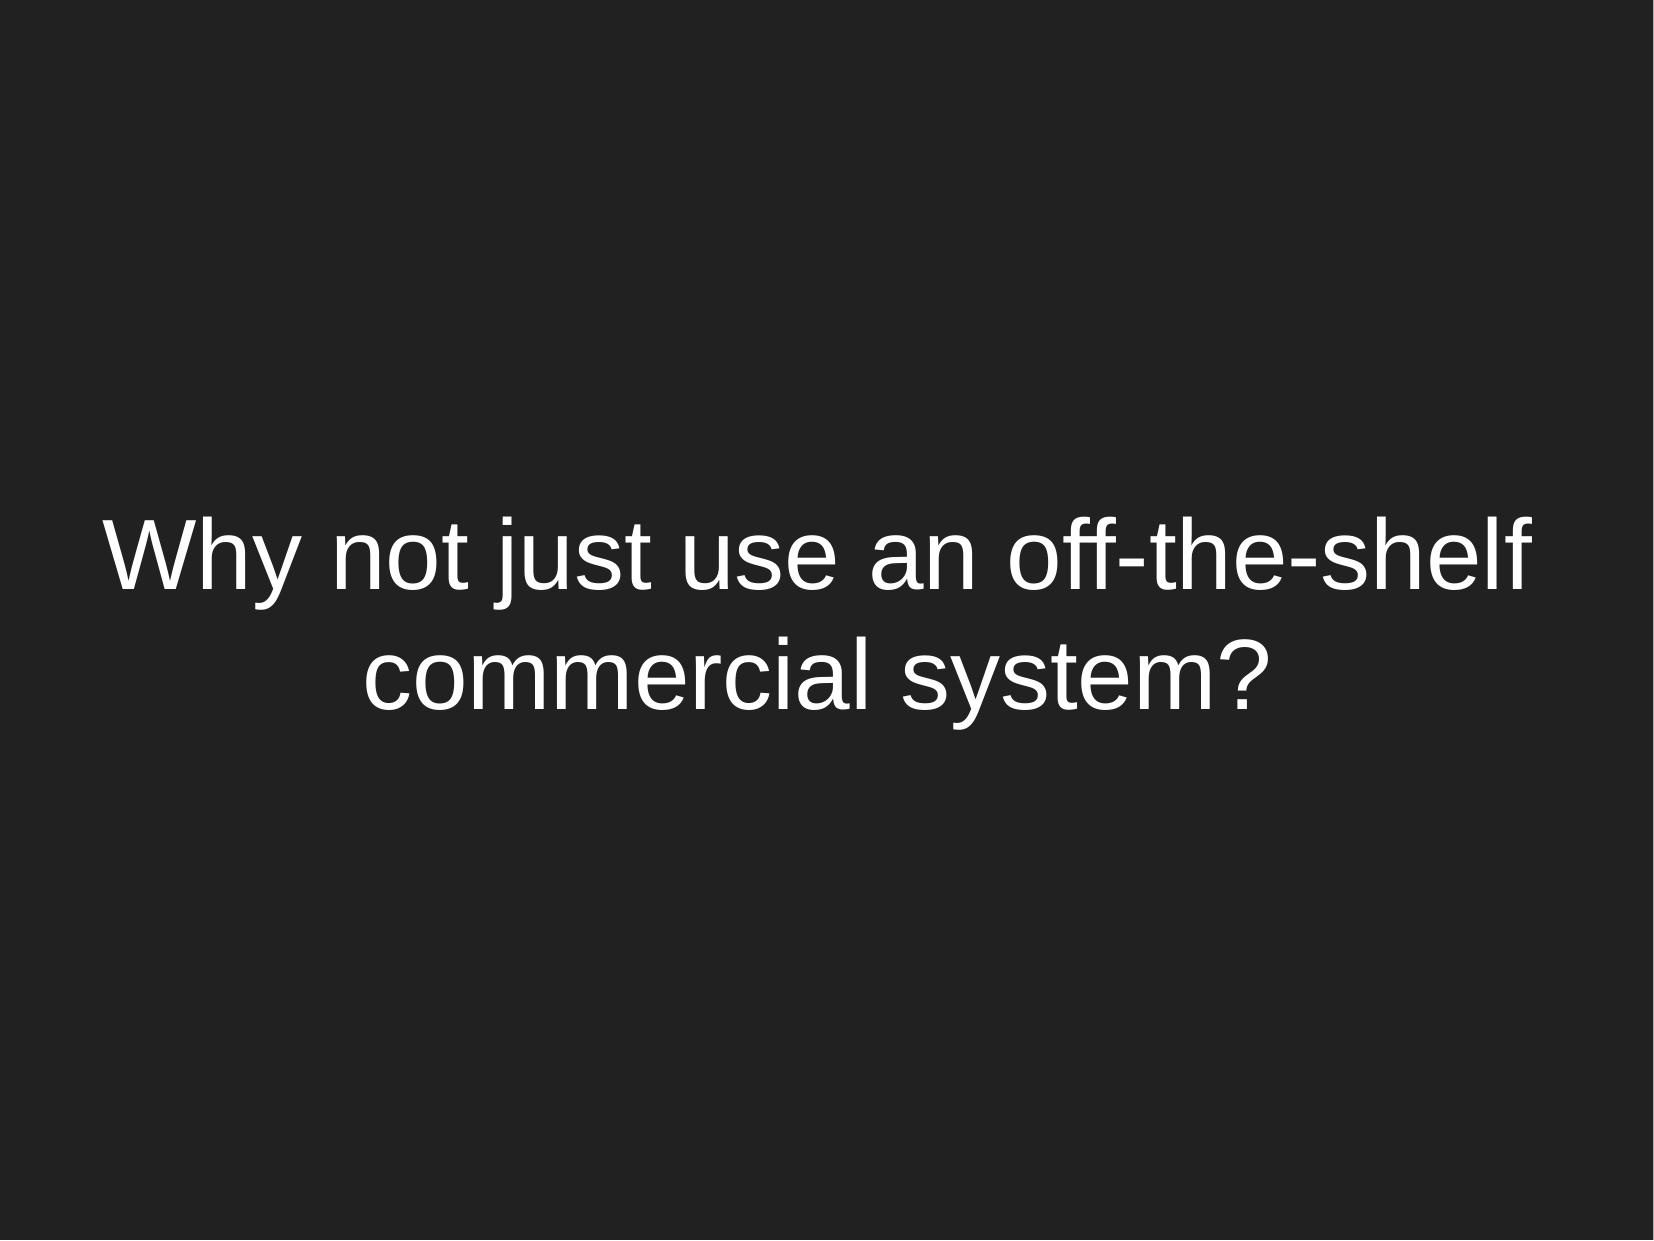

# Why not just use an off-the-shelf commercial system?